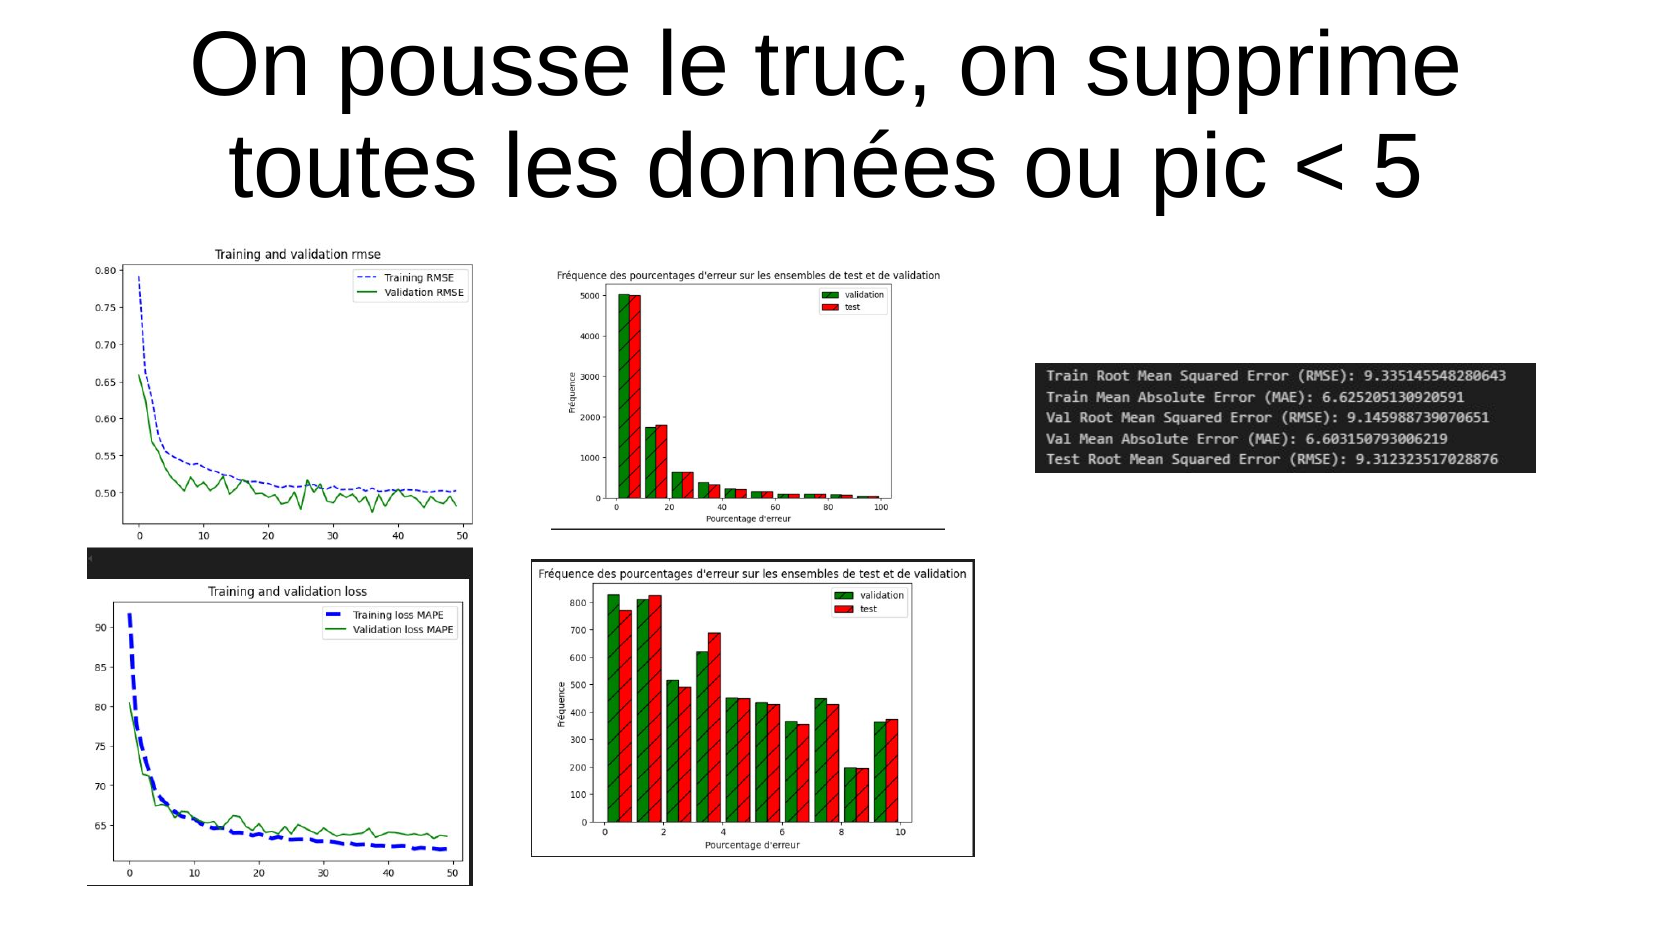

# On pousse le truc, on supprime toutes les données ou pic < 5